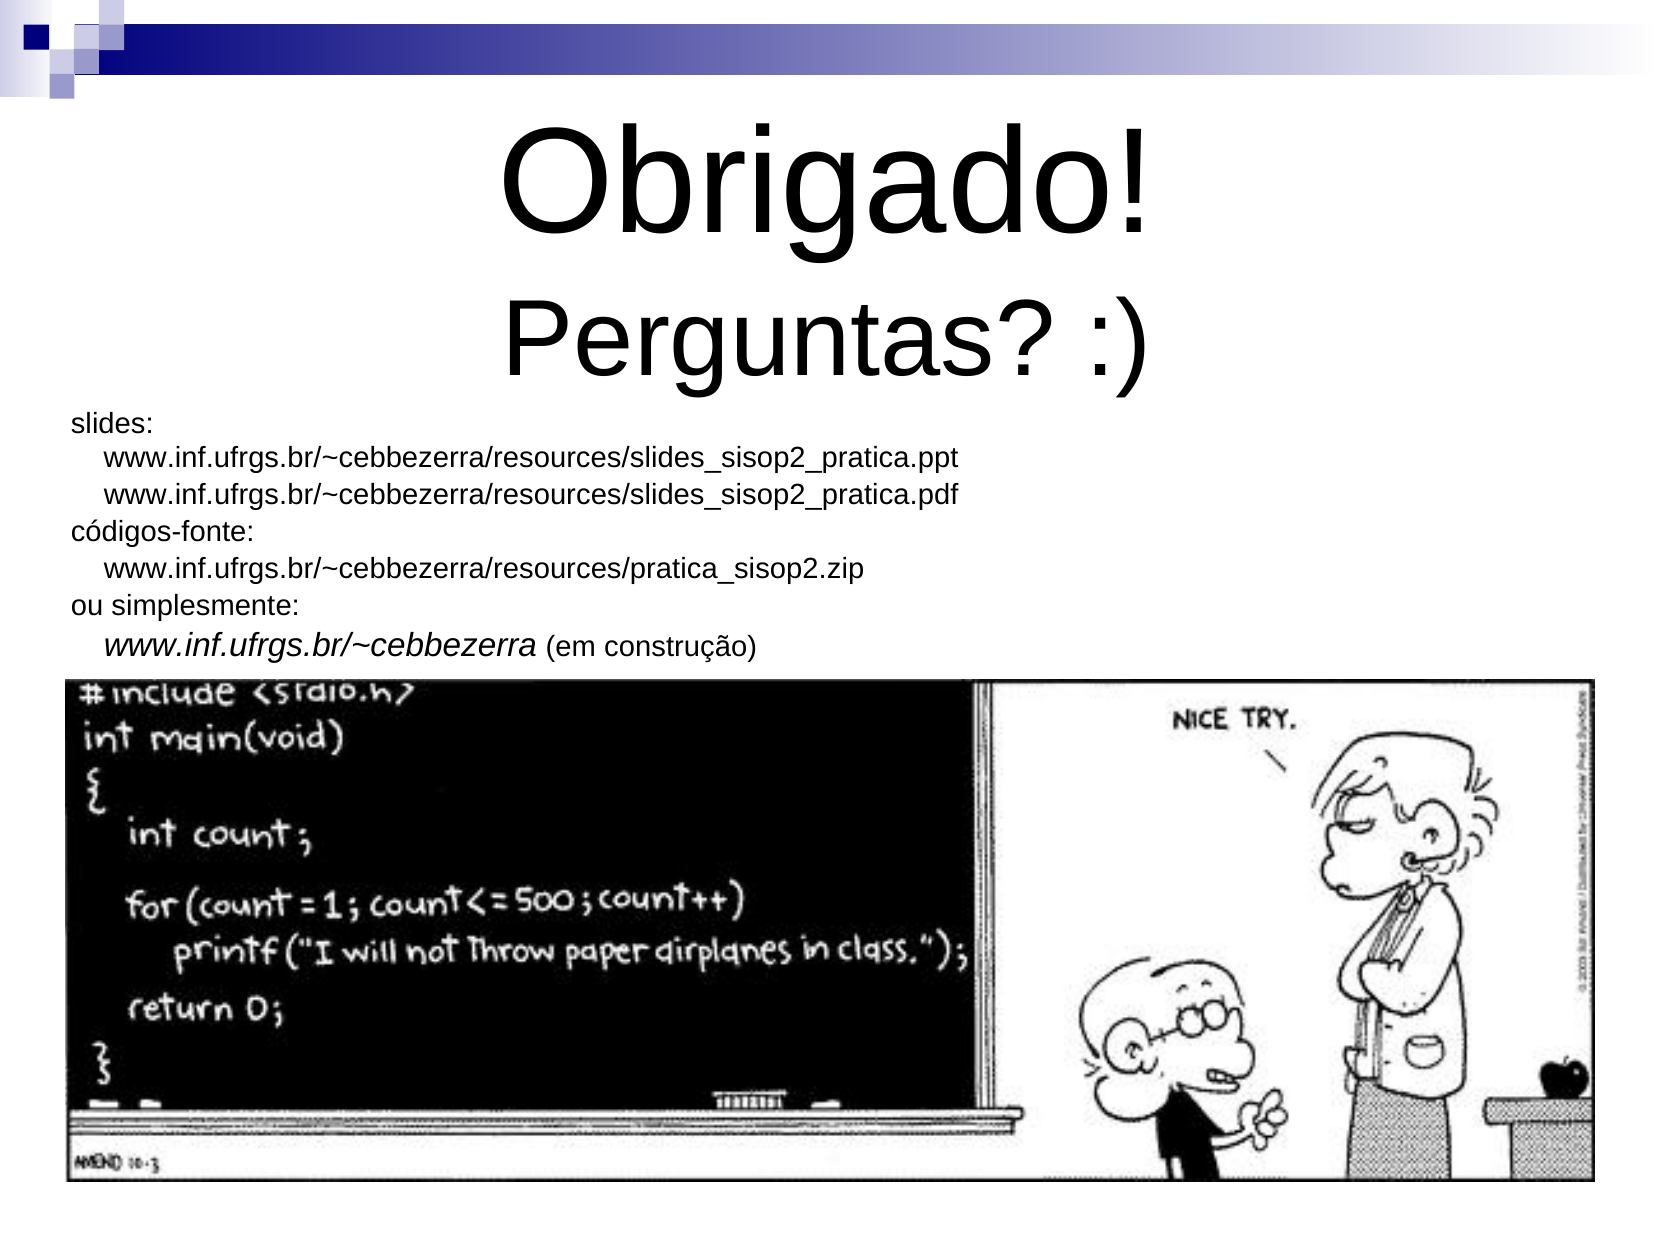

Obrigado!
Perguntas? :)‏
# Dúvidas?
slides:
 www.inf.ufrgs.br/~cebbezerra/resources/slides_sisop2_pratica.ppt
 www.inf.ufrgs.br/~cebbezerra/resources/slides_sisop2_pratica.pdf
códigos-fonte:
 www.inf.ufrgs.br/~cebbezerra/resources/pratica_sisop2.zip
ou simplesmente:
 www.inf.ufrgs.br/~cebbezerra (em construção)‏